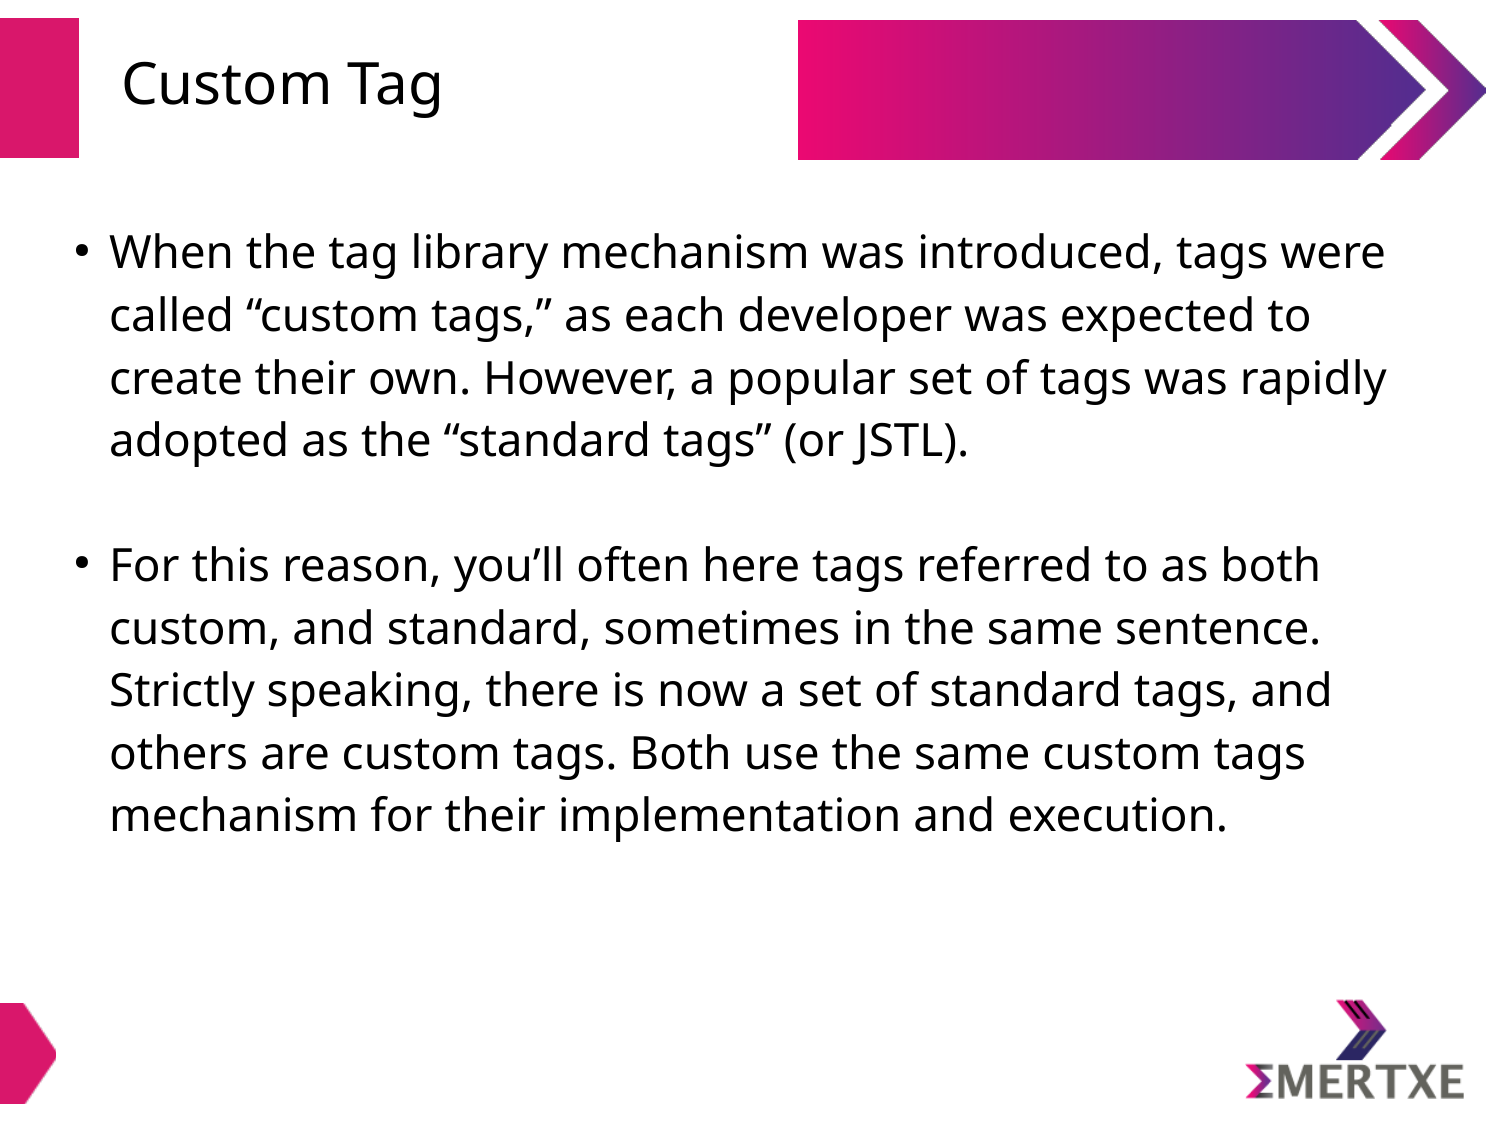

Custom Tag
When the tag library mechanism was introduced, tags were called “custom tags,” as each developer was expected to create their own. However, a popular set of tags was rapidly adopted as the “standard tags” (or JSTL).
For this reason, you’ll often here tags referred to as both custom, and standard, sometimes in the same sentence. Strictly speaking, there is now a set of standard tags, and others are custom tags. Both use the same custom tags mechanism for their implementation and execution.